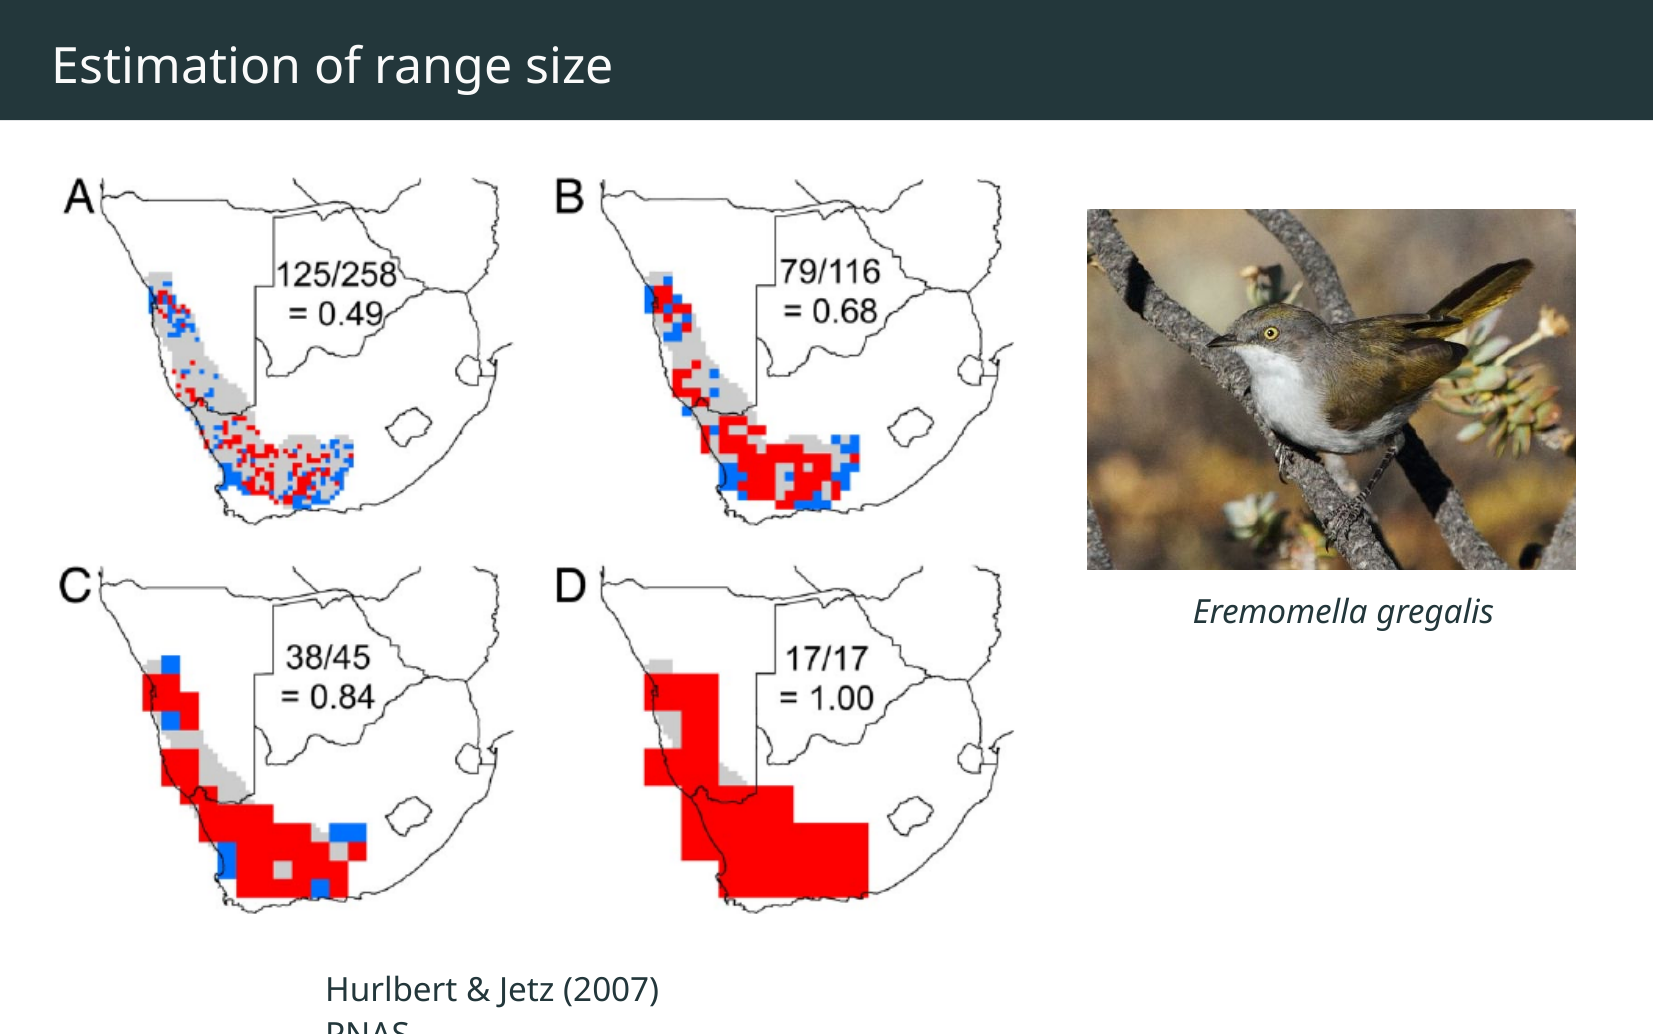

Estimation of range size
Eremomella gregalis
Hurlbert & Jetz (2007) PNAS